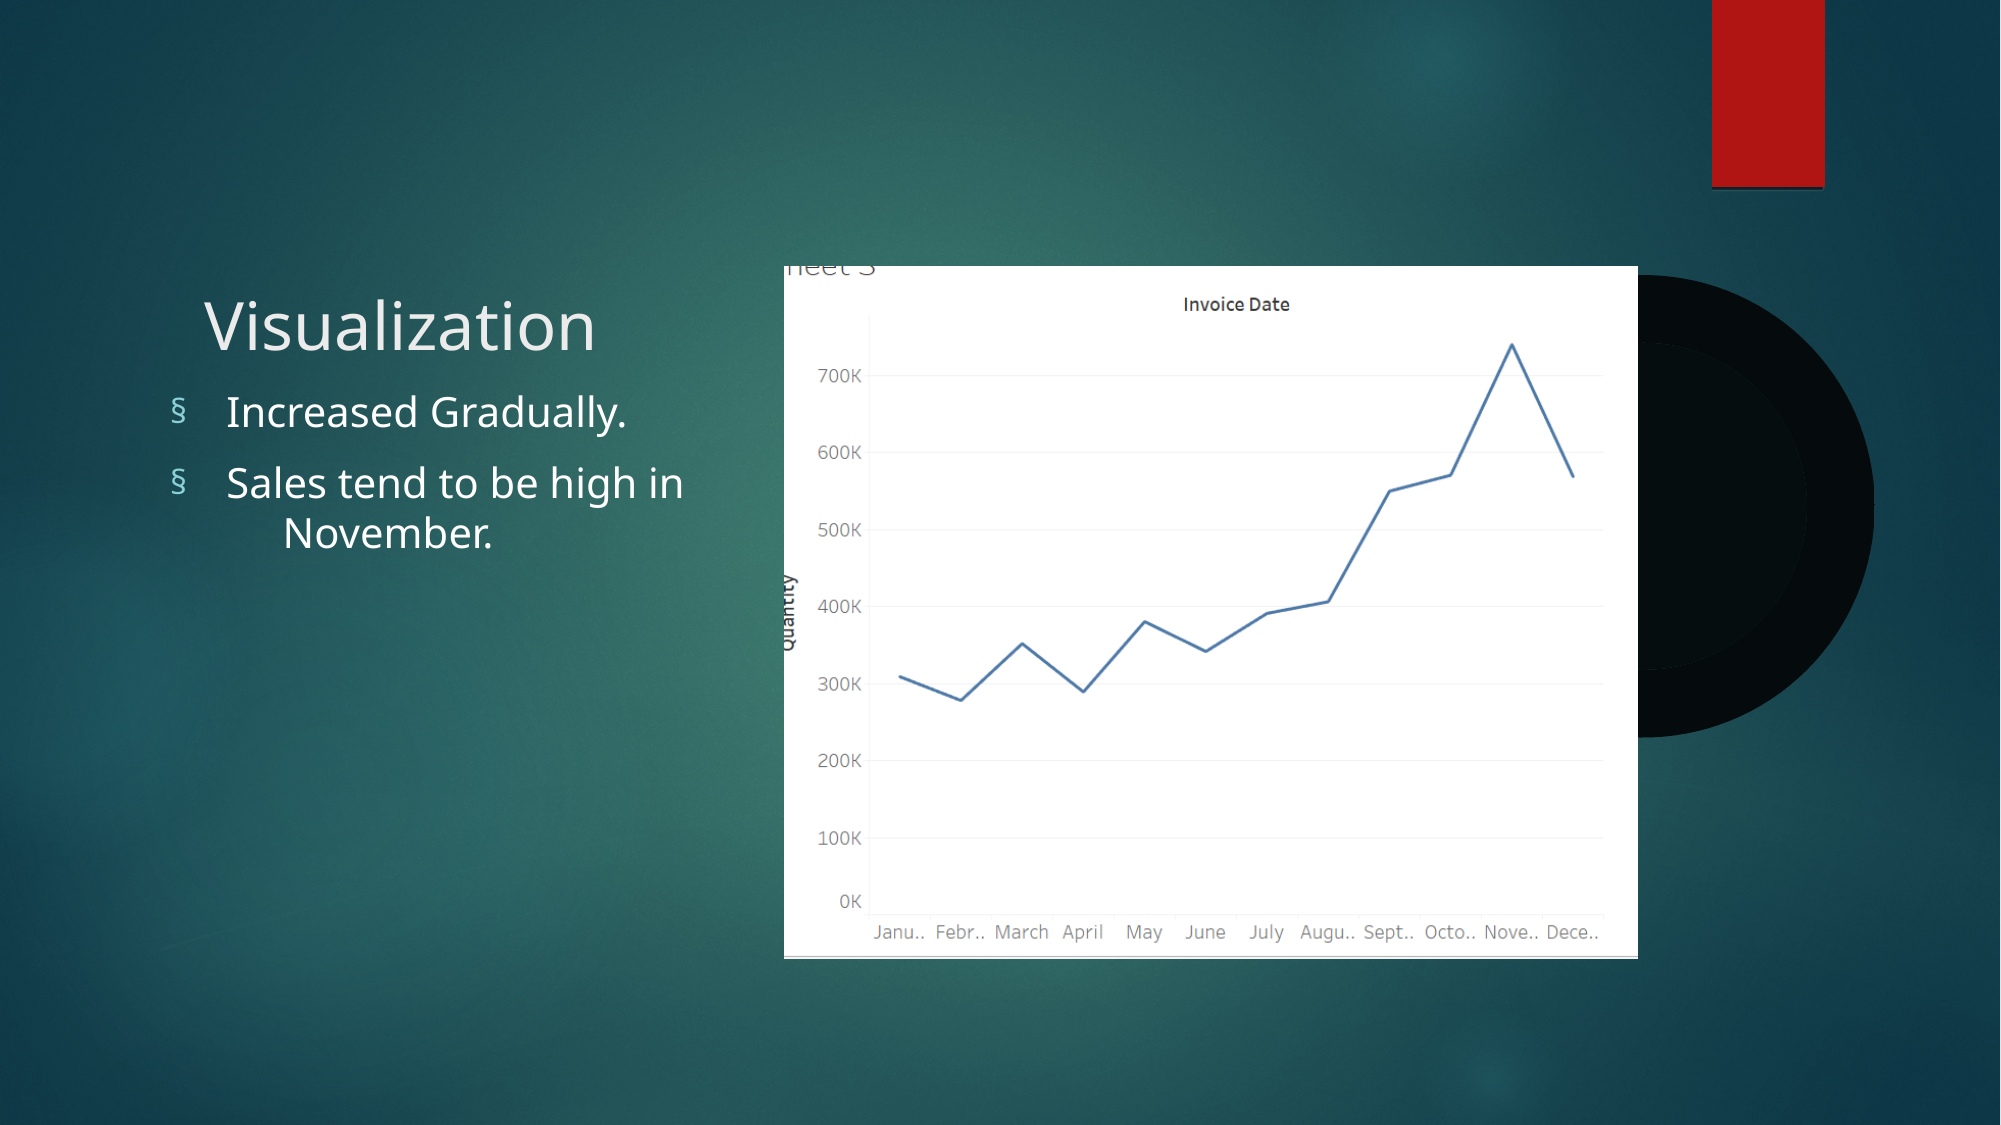

# Visualization
Increased Gradually.
Sales tend to be high in November.